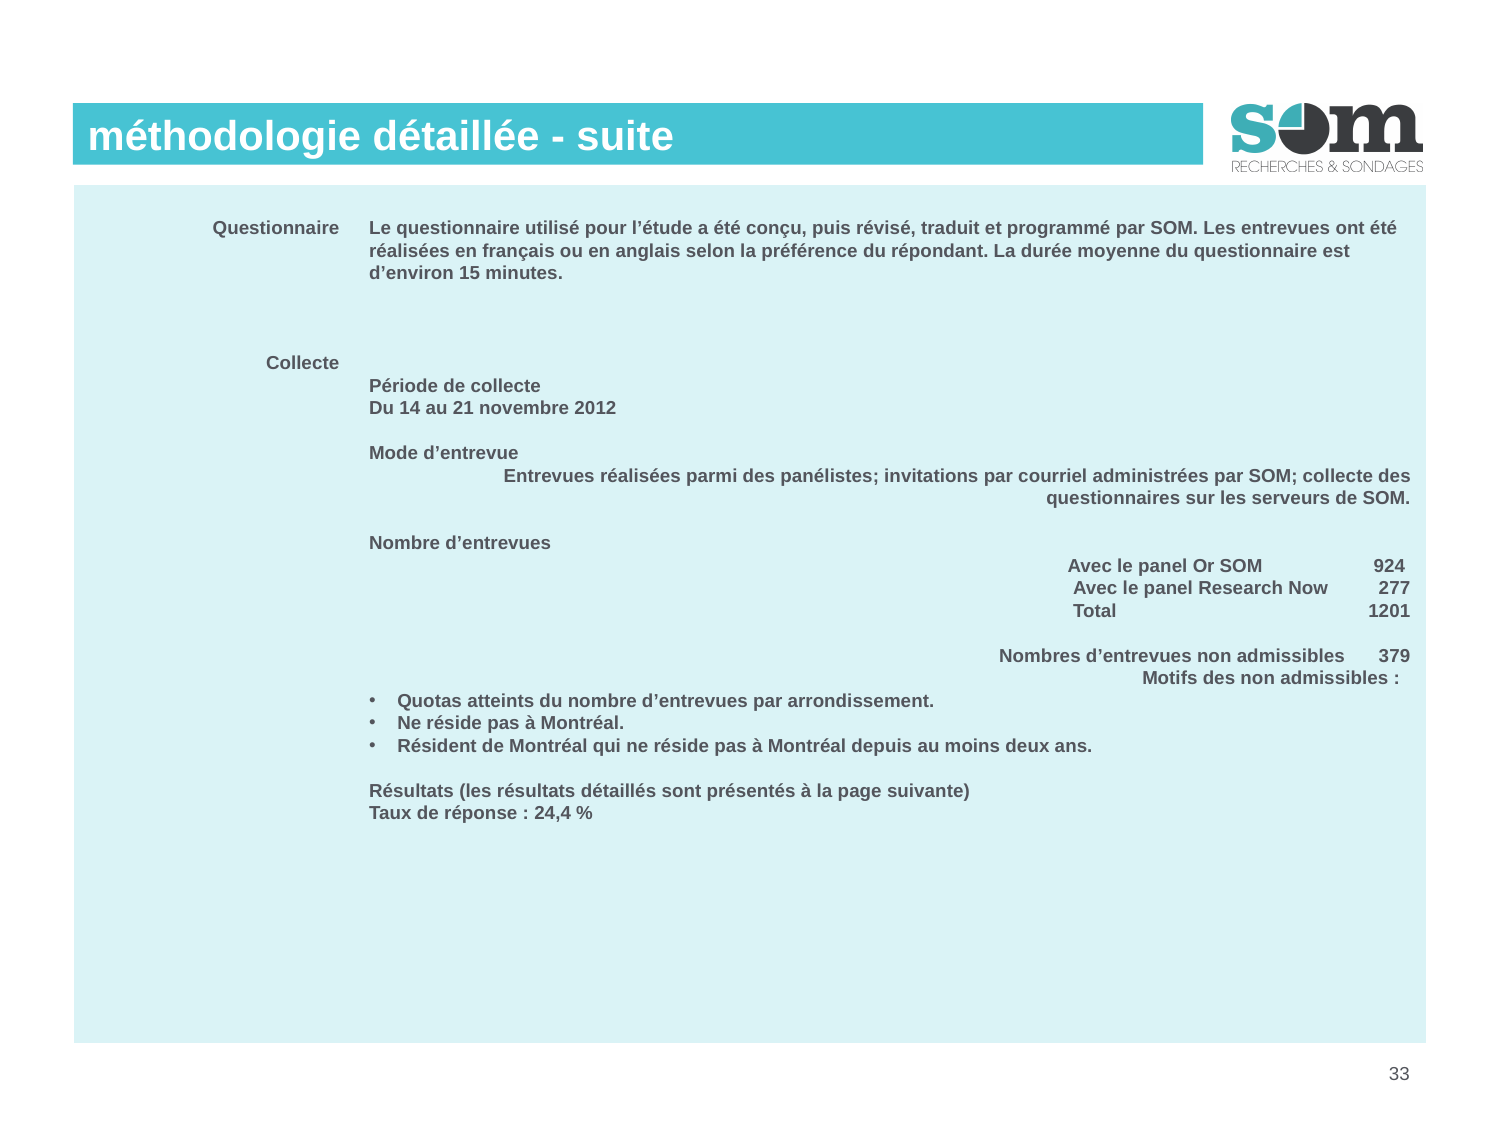

# méthodologie détaillée - suite
Questionnaire
Collecte
Le questionnaire utilisé pour l’étude a été conçu, puis révisé, traduit et programmé par SOM. Les entrevues ont été réalisées en français ou en anglais selon la préférence du répondant. La durée moyenne du questionnaire est d’environ 15 minutes.
Période de collecte
Du 14 au 21 novembre 2012
Mode d’entrevue
Entrevues réalisées parmi des panélistes; invitations par courriel administrées par SOM; collecte des questionnaires sur les serveurs de SOM.
Nombre d’entrevues
	Avec le panel Or SOM 		 924
	Avec le panel Research Now 	 277
	Total				1201
Nombres d’entrevues non admissibles 	 379
Motifs des non admissibles :
Quotas atteints du nombre d’entrevues par arrondissement.
Ne réside pas à Montréal.
Résident de Montréal qui ne réside pas à Montréal depuis au moins deux ans.
Résultats (les résultats détaillés sont présentés à la page suivante)
Taux de réponse : 24,4 %